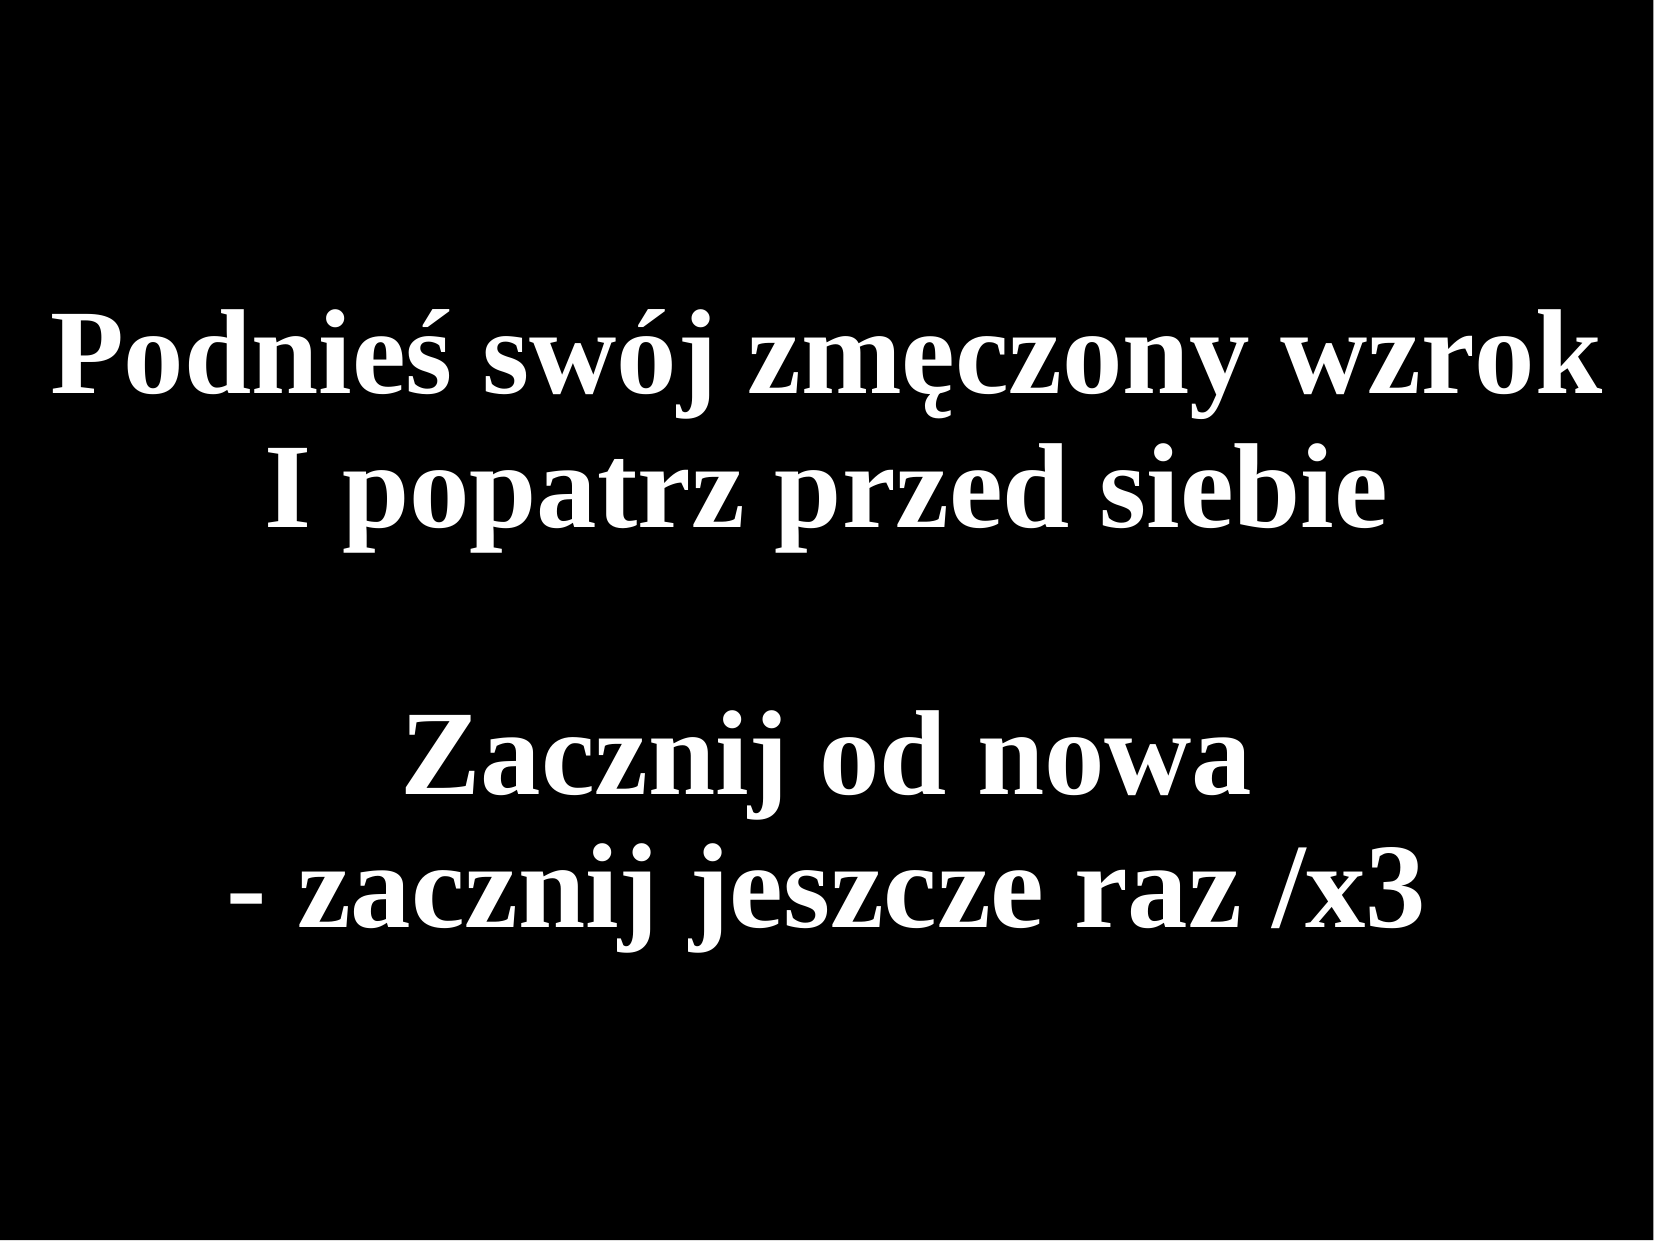

# Podnieś swój zmęczony wzrok I popatrz przed siebie Zacznij od nowa - zacznij jeszcze raz /x3